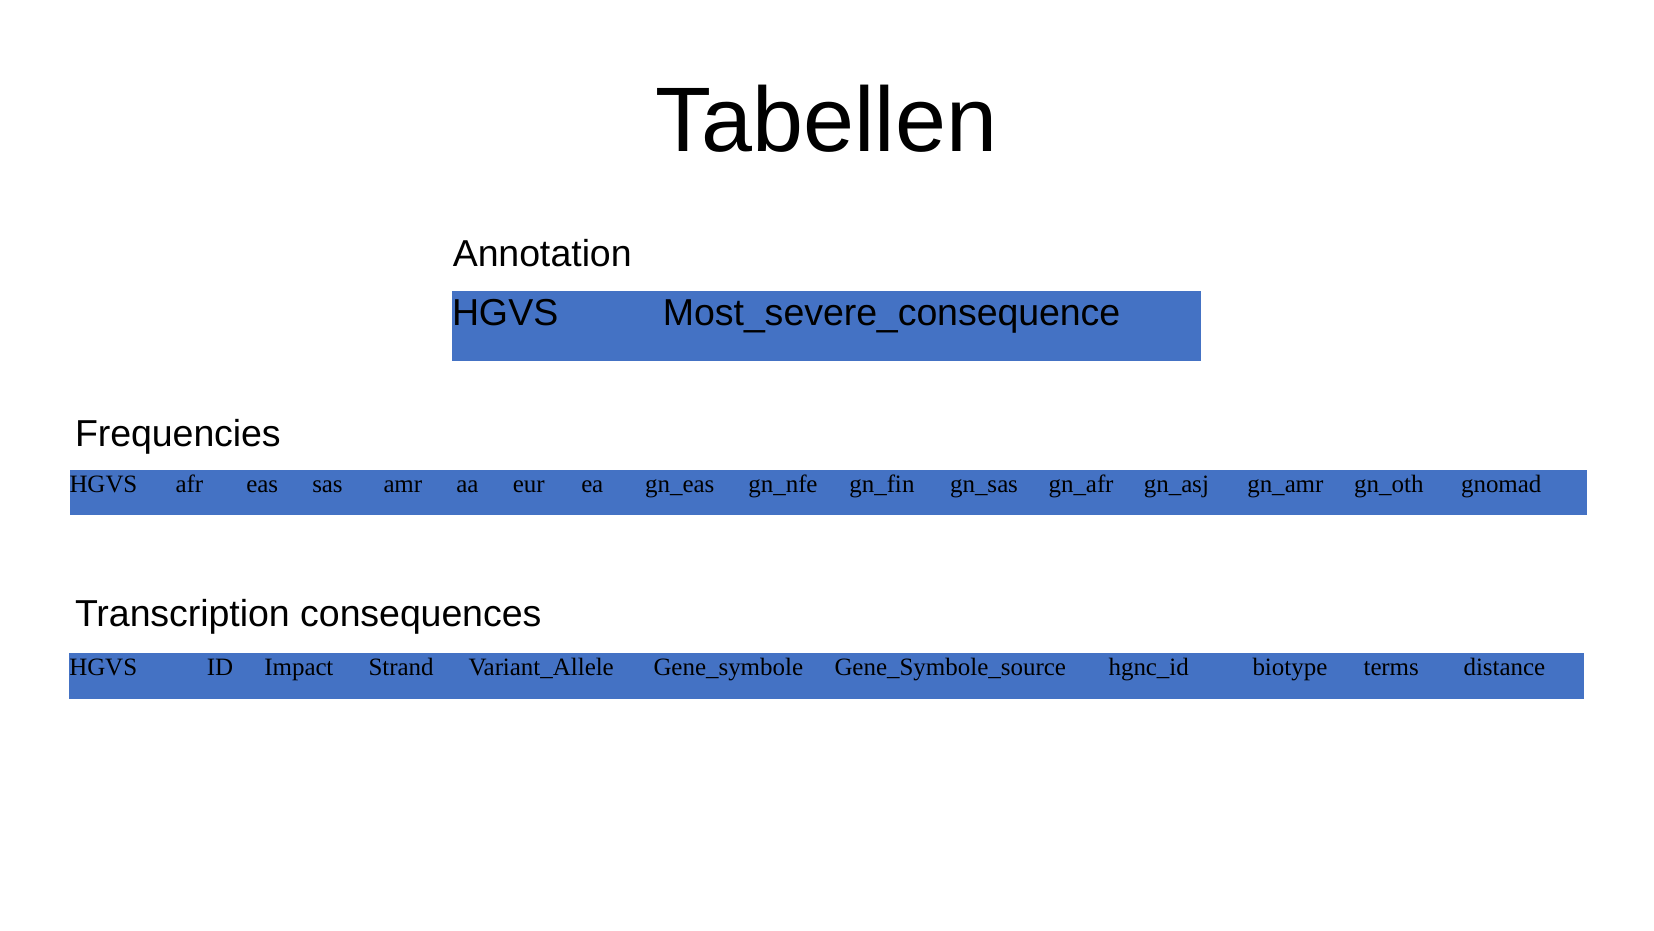

# Tabellen
Annotation
| HGVS | Most\_severe\_consequence |
| --- | --- |
Frequencies
| HGVS | afr | eas | sas | amr | aa | eur | ea | gn\_eas | gn\_nfe | gn\_fin | gn\_sas | gn\_afr | gn\_asj | gn\_amr | gn\_oth | gnomad |
| --- | --- | --- | --- | --- | --- | --- | --- | --- | --- | --- | --- | --- | --- | --- | --- | --- |
Transcription consequences
| HGVS | ID | Impact | Strand | Variant\_Allele | Gene\_symbole | Gene\_Symbole\_source | hgnc\_id | biotype | terms | distance |
| --- | --- | --- | --- | --- | --- | --- | --- | --- | --- | --- |